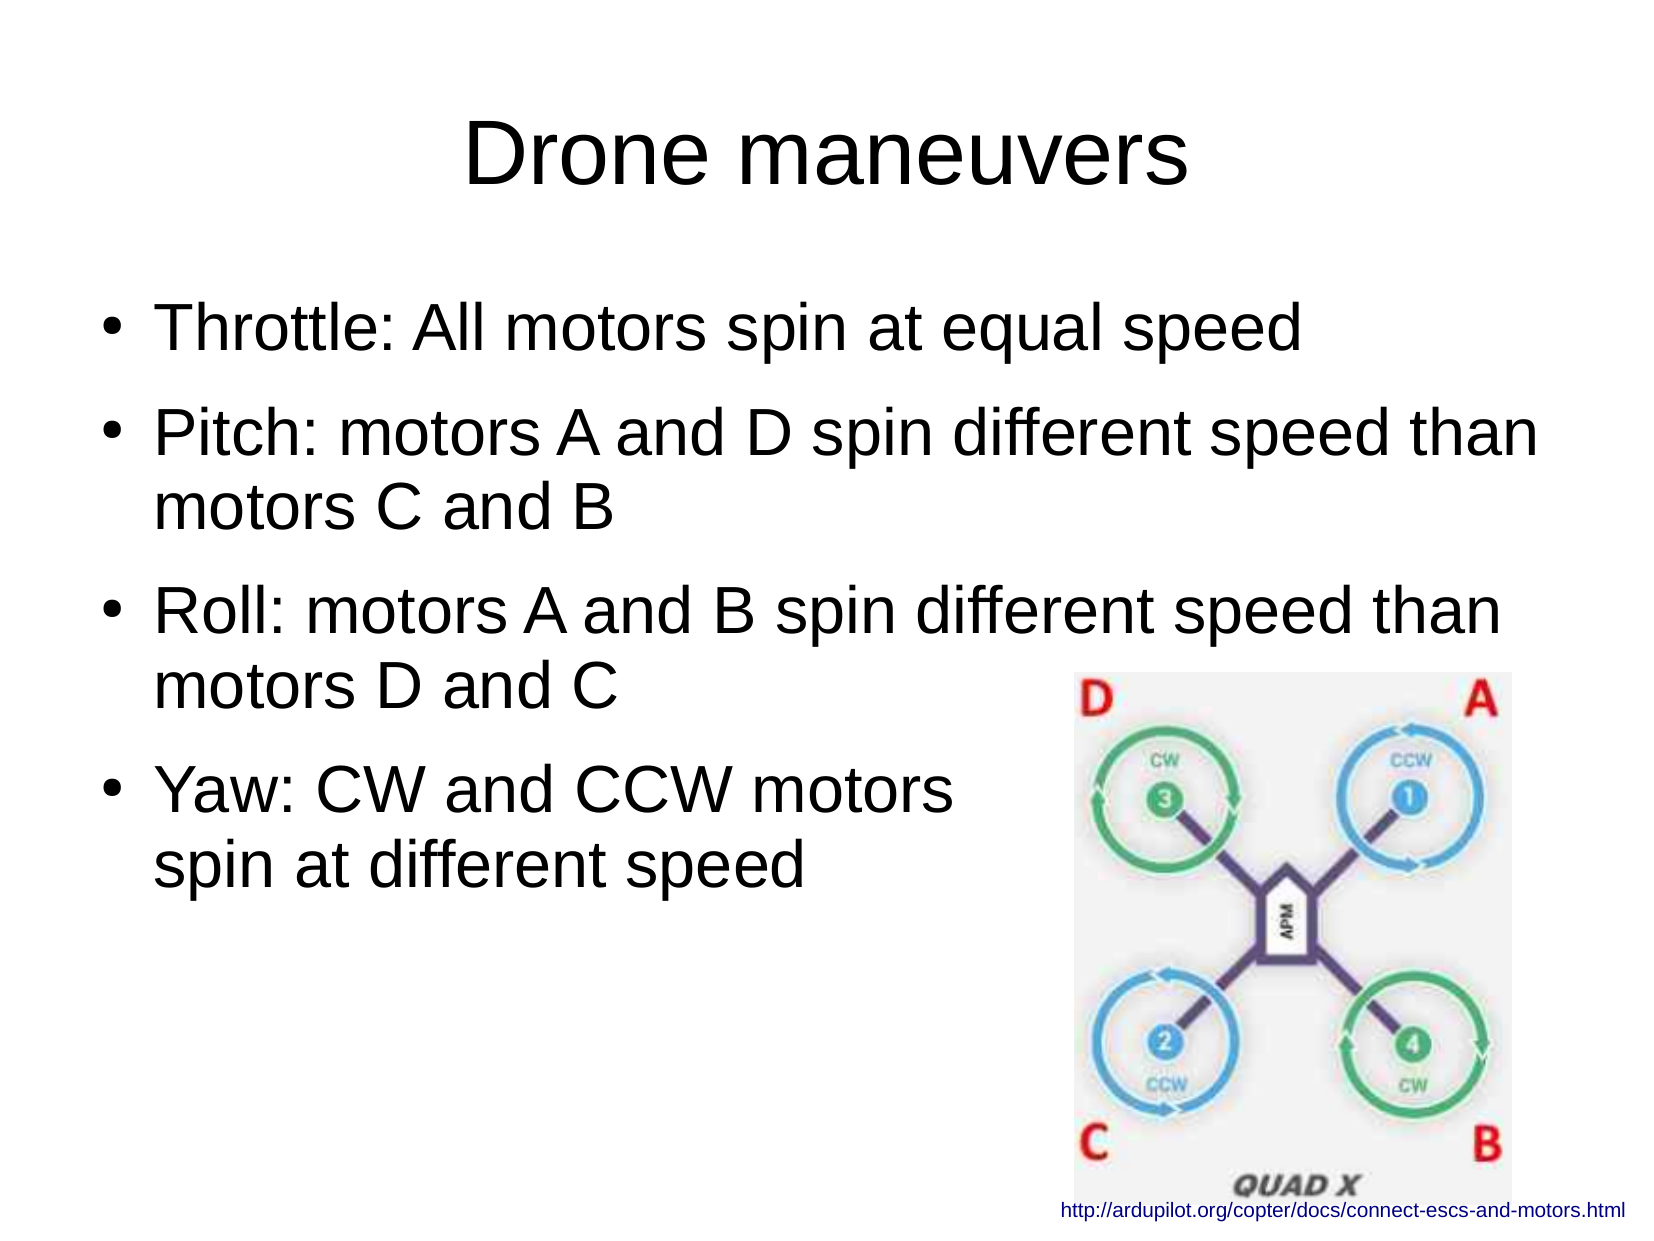

# Drone maneuvers
Throttle: All motors spin at equal speed
Pitch: motors A and D spin different speed than motors C and B
Roll: motors A and B spin different speed than motors D and C
Yaw: CW and CCW motors
spin at different speed
http://ardupilot.org/copter/docs/connect-escs-and-motors.html